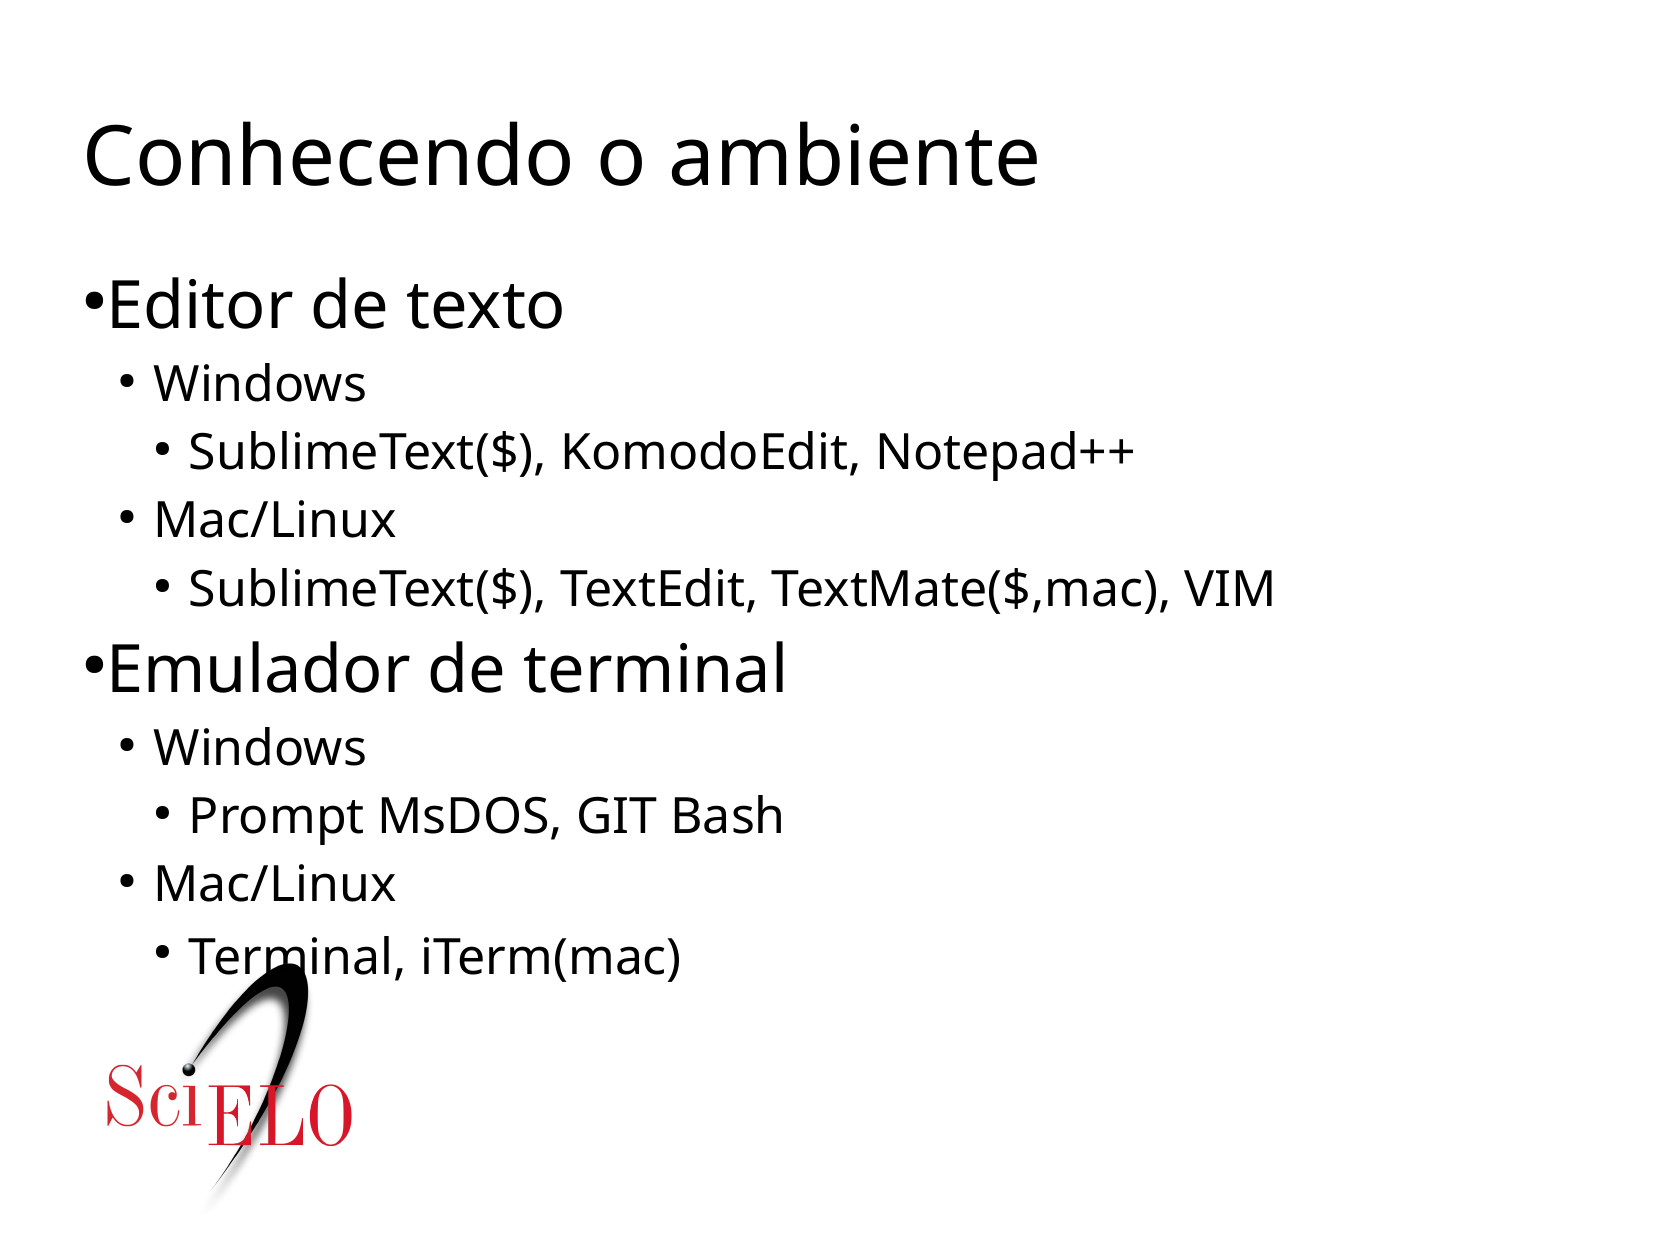

# Conhecendo o ambiente
Editor de texto
Windows
SublimeText($), KomodoEdit, Notepad++
Mac/Linux
SublimeText($), TextEdit, TextMate($,mac), VIM
Emulador de terminal
Windows
Prompt MsDOS, GIT Bash
Mac/Linux
Terminal, iTerm(mac)